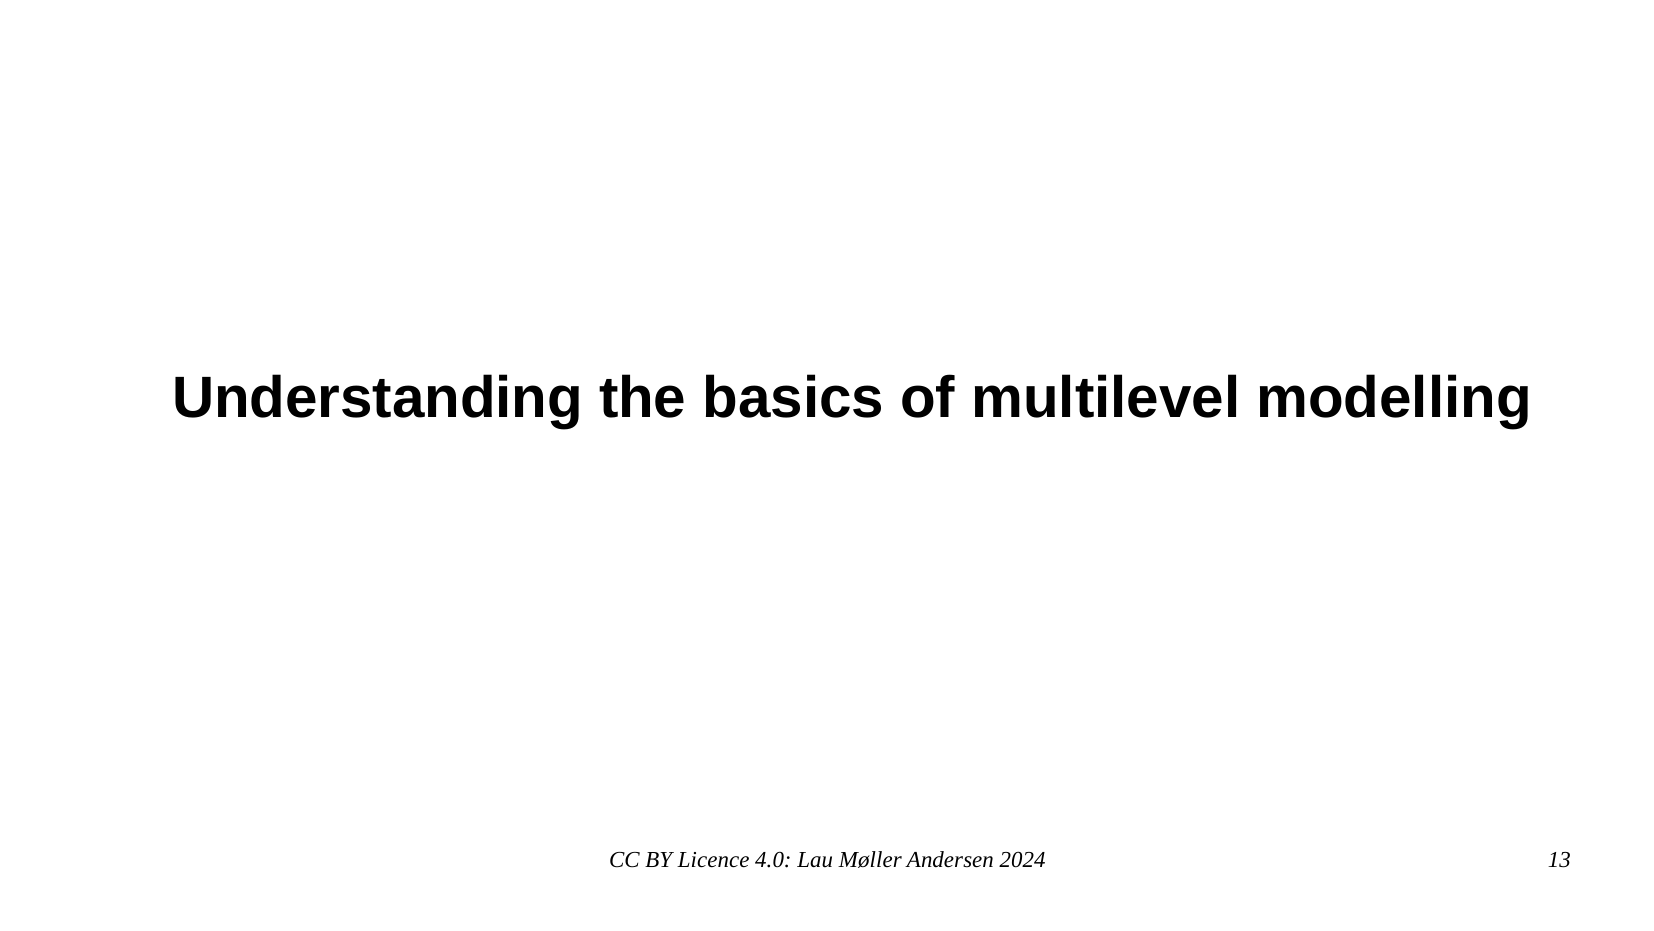

# Understanding the basics of multilevel modelling
CC BY Licence 4.0: Lau Møller Andersen 2024
13